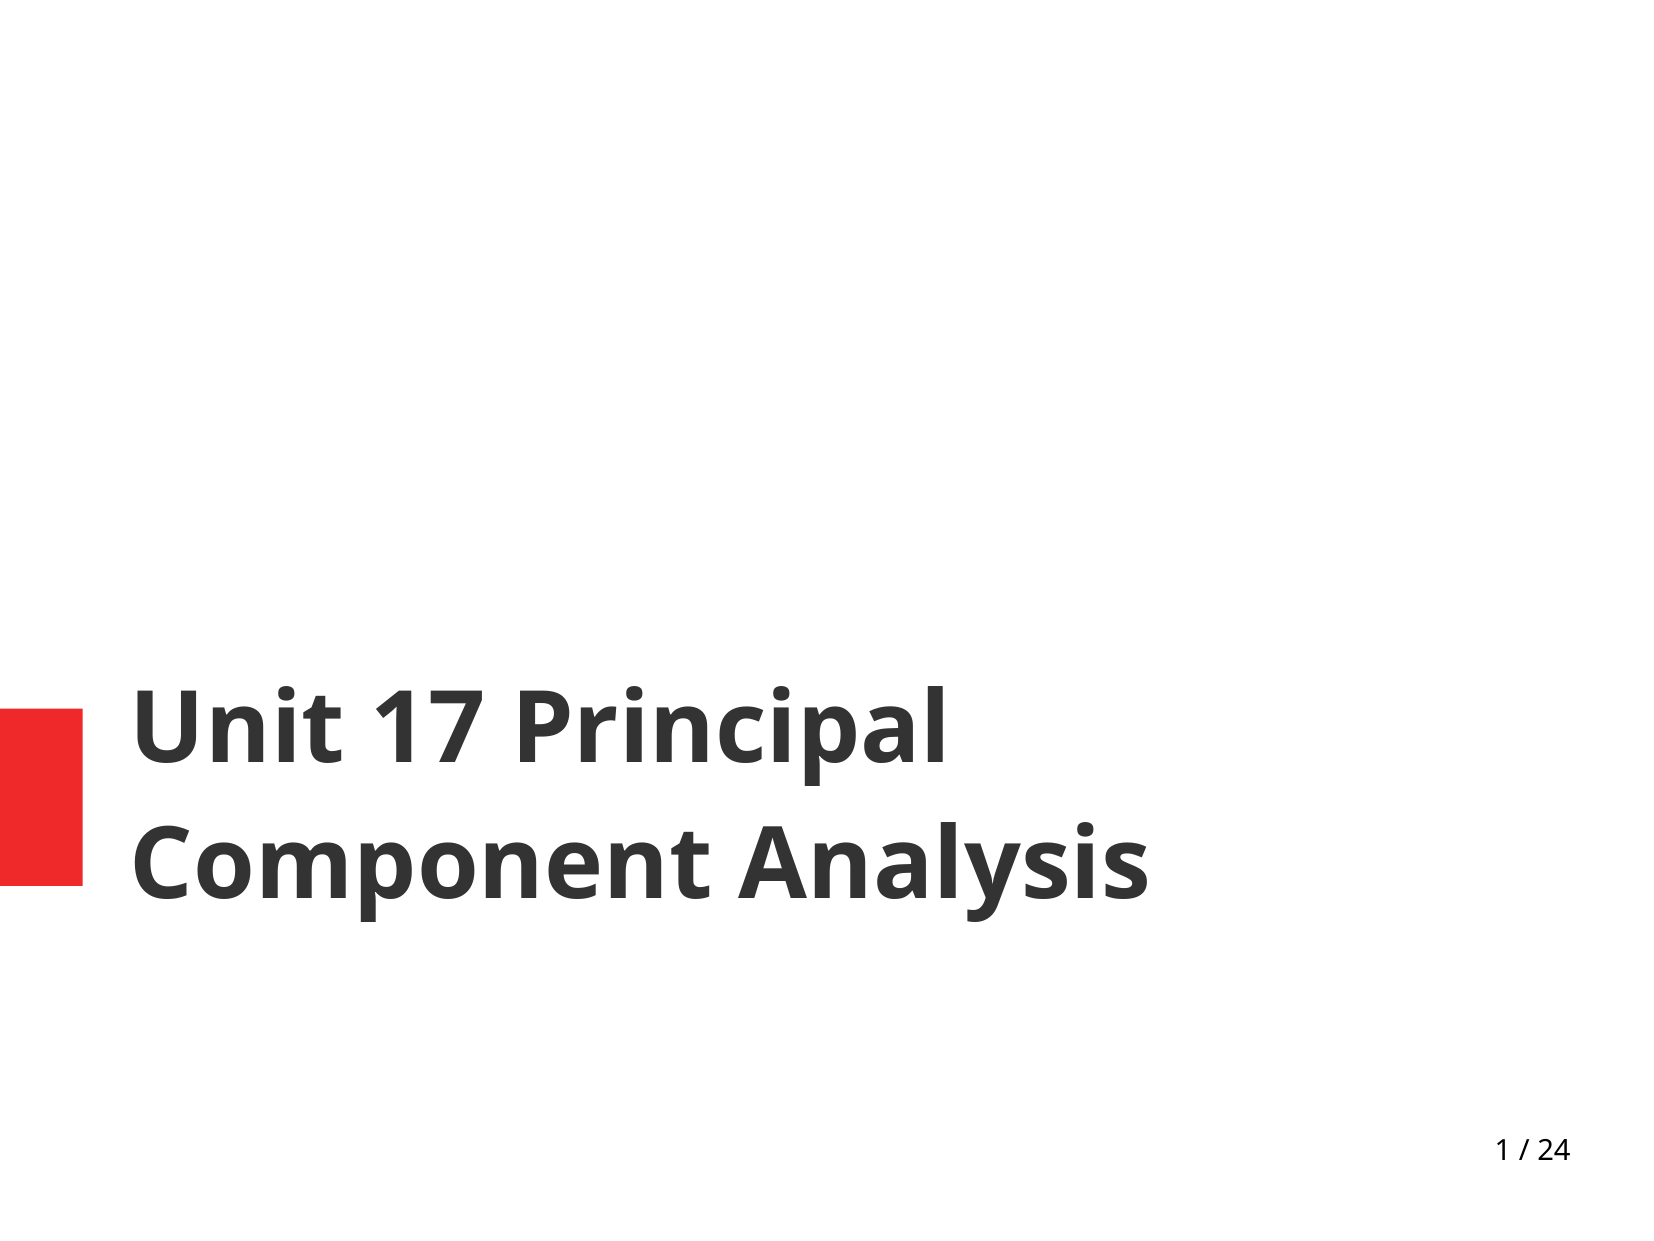

# Unit 17 Principal Component Analysis
1